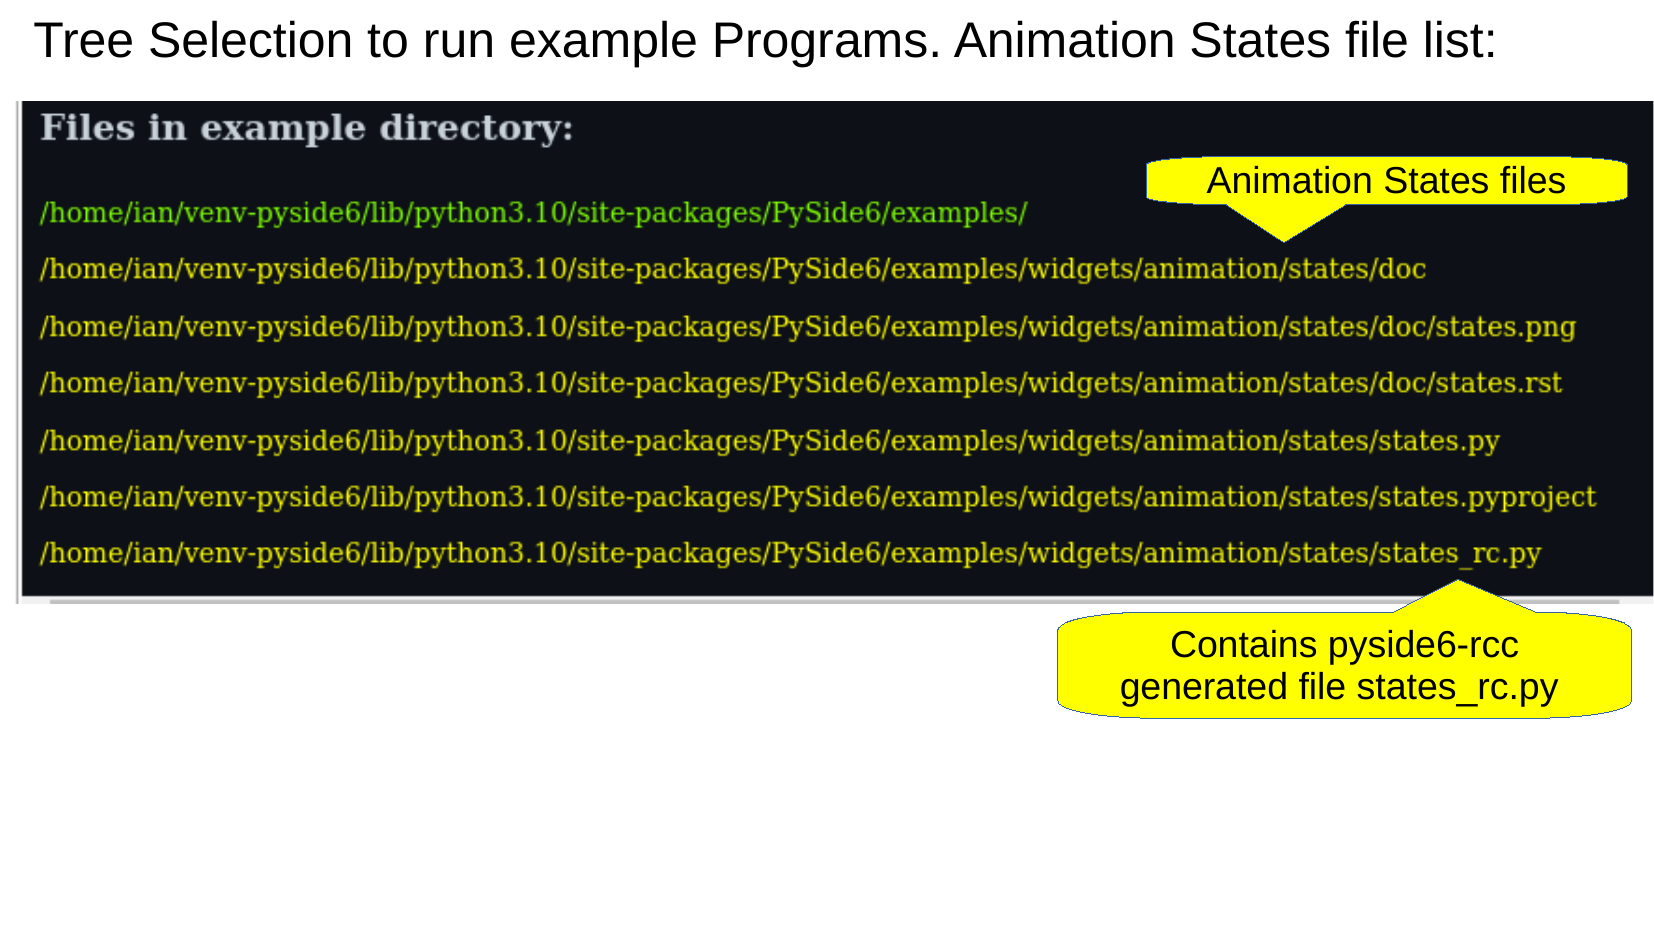

Tree Selection to run example Programs. Animation States file list:
Animation States files
Contains pyside6-rcc generated file states_rc.py